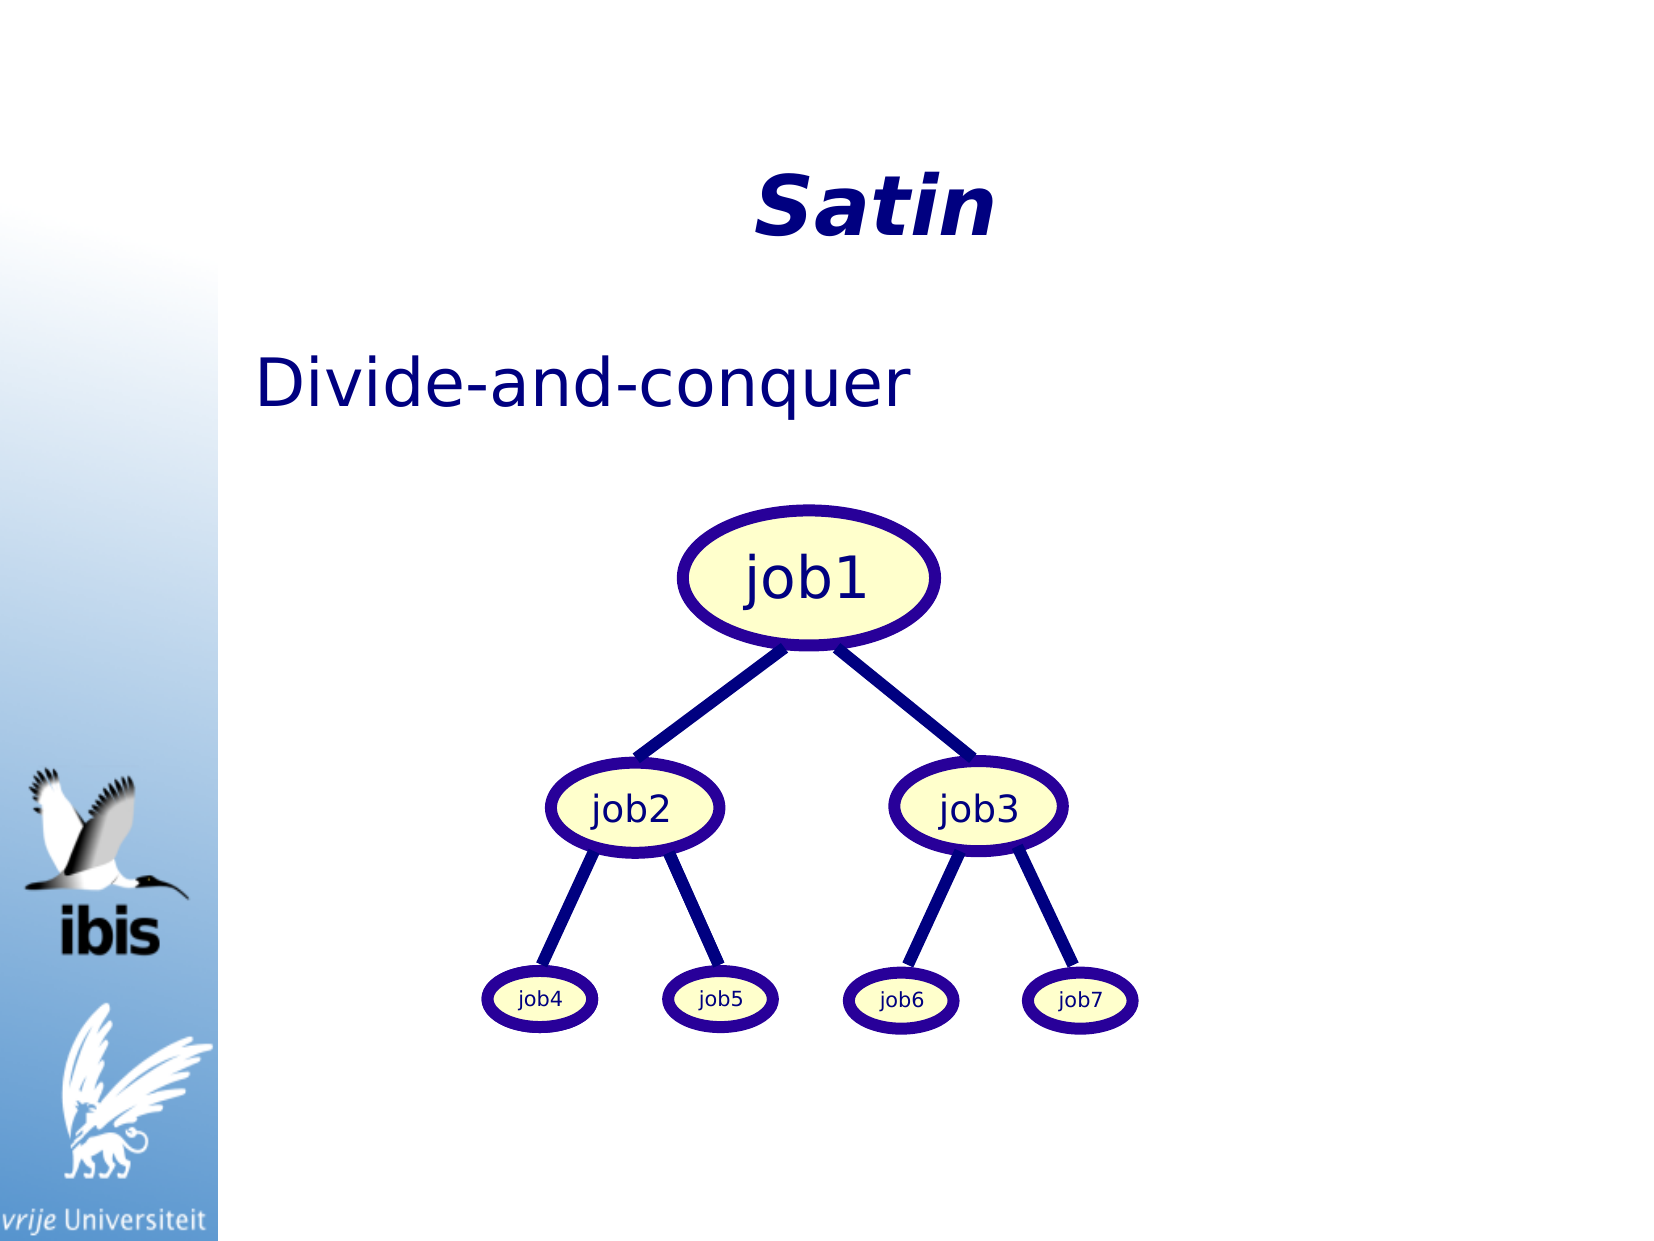

# Satin
Divide-and-conquer
job1
job2
job3
job4
job4
job5
job6
job7